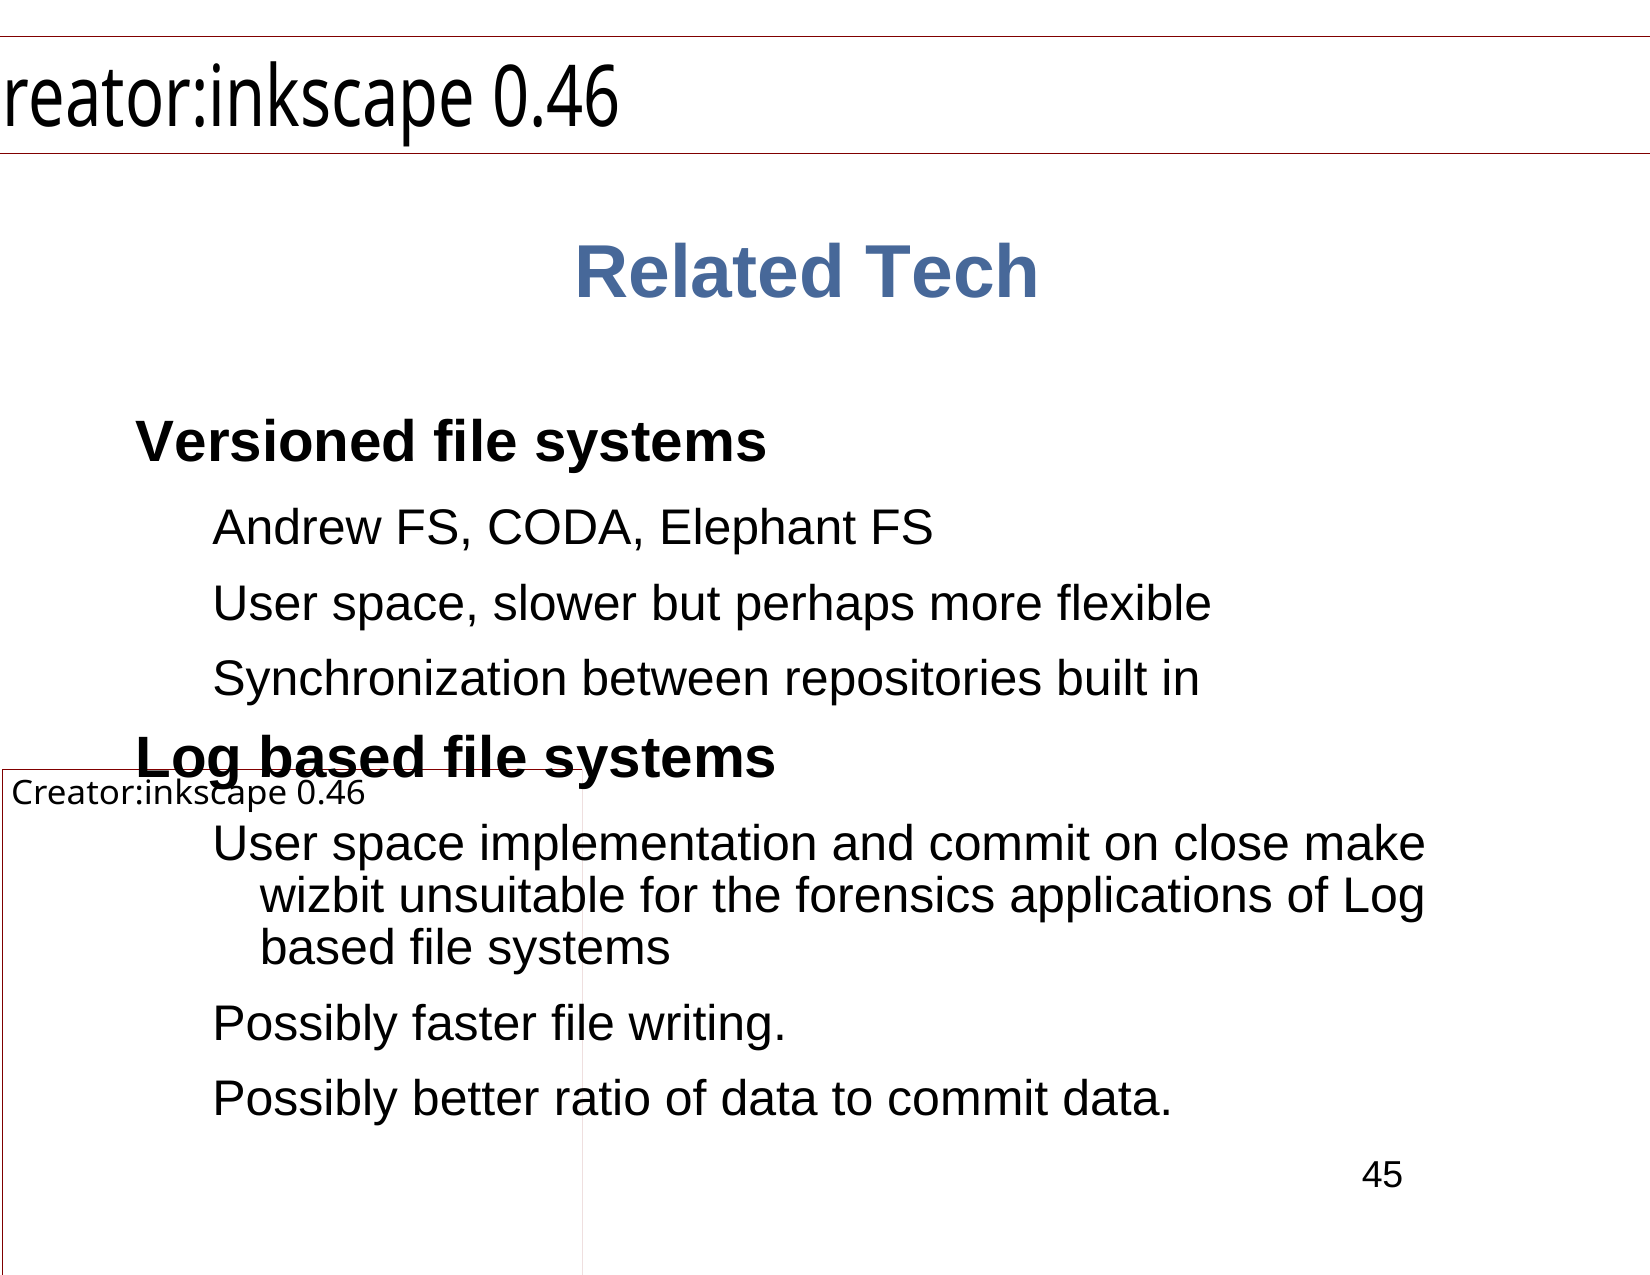

# Related Tech
Versioned file systems
Andrew FS, CODA, Elephant FS
User space, slower but perhaps more flexible
Synchronization between repositories built in
Log based file systems
User space implementation and commit on close make wizbit unsuitable for the forensics applications of Log based file systems
Possibly faster file writing.
Possibly better ratio of data to commit data.